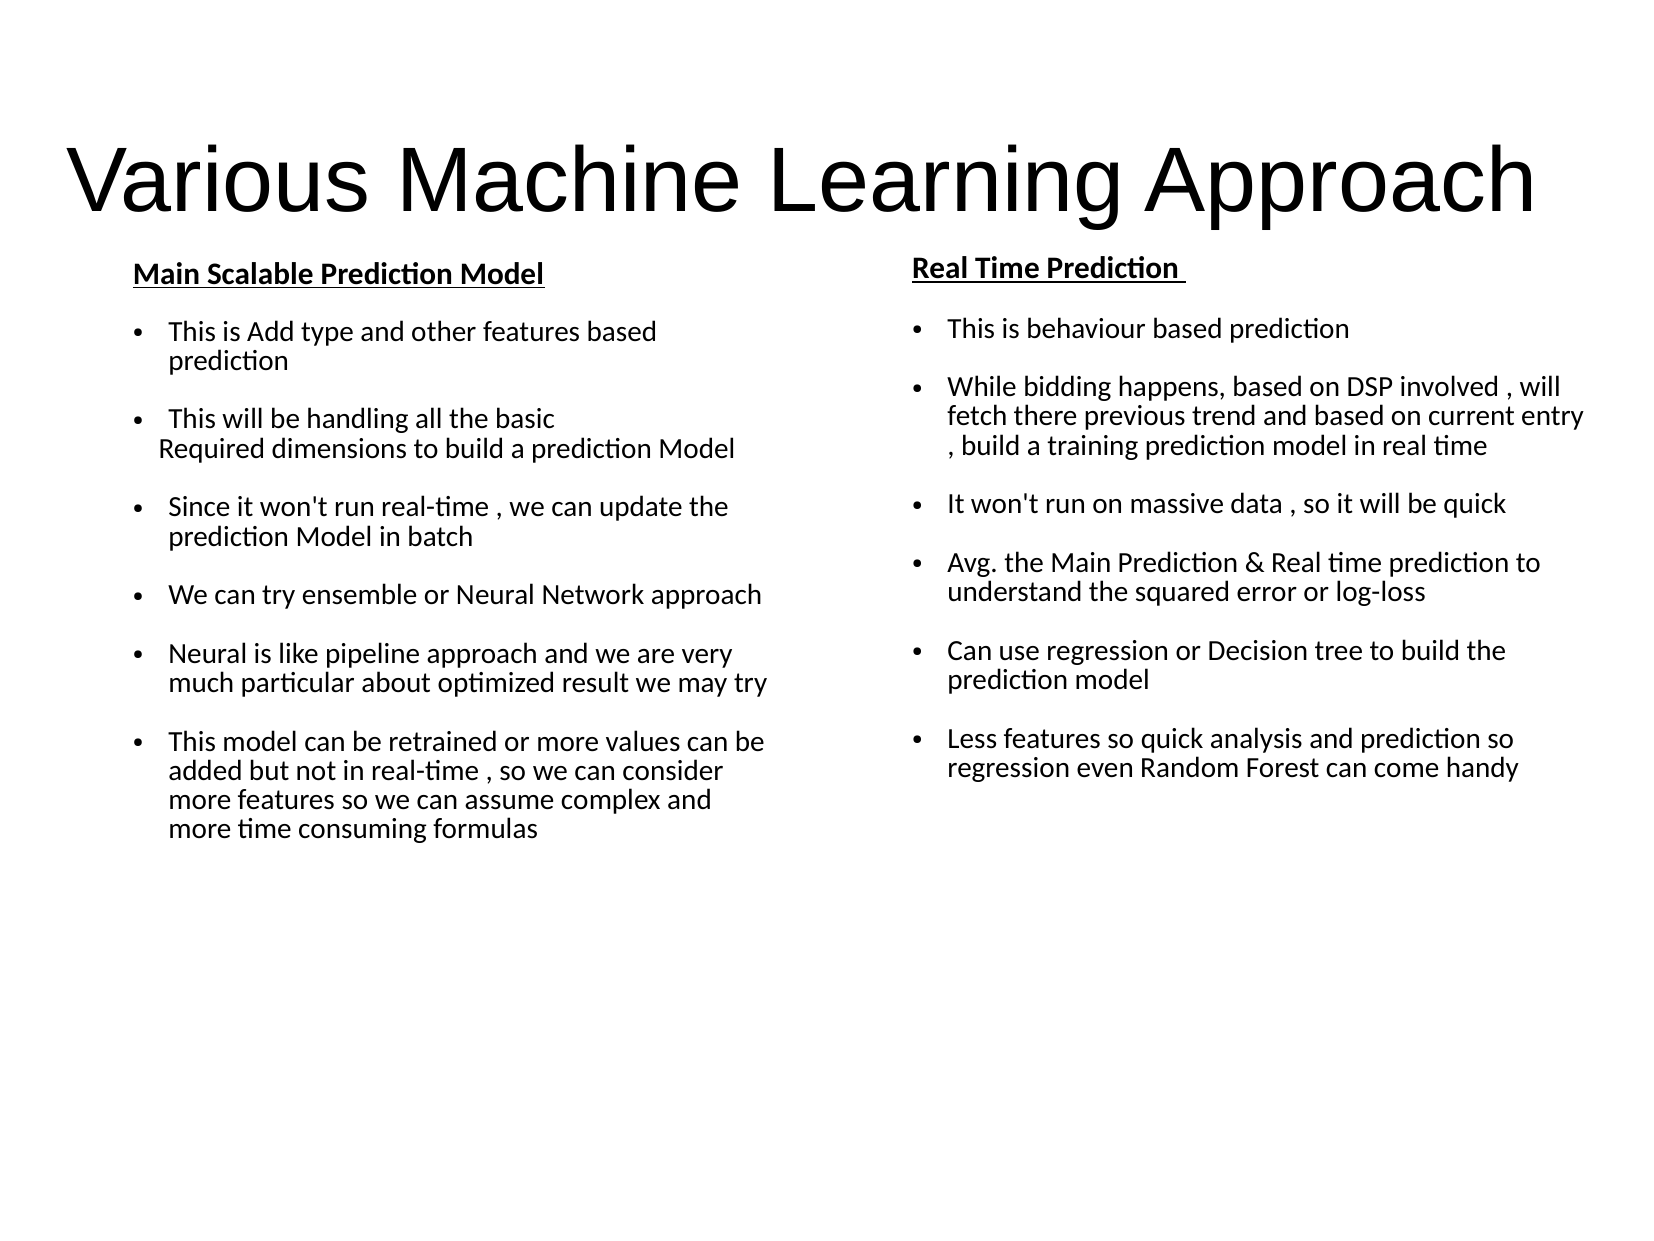

# Various Machine Learning Approach
Real Time Prediction
This is behaviour based prediction
While bidding happens, based on DSP involved , will fetch there previous trend and based on current entry , build a training prediction model in real time
It won't run on massive data , so it will be quick
Avg. the Main Prediction & Real time prediction to understand the squared error or log-loss
Can use regression or Decision tree to build the prediction model
Less features so quick analysis and prediction so regression even Random Forest can come handy
Main Scalable Prediction Model
This is Add type and other features based prediction
This will be handling all the basic
 Required dimensions to build a prediction Model
Since it won't run real-time , we can update the prediction Model in batch
We can try ensemble or Neural Network approach
Neural is like pipeline approach and we are very much particular about optimized result we may try
This model can be retrained or more values can be added but not in real-time , so we can consider more features so we can assume complex and more time consuming formulas